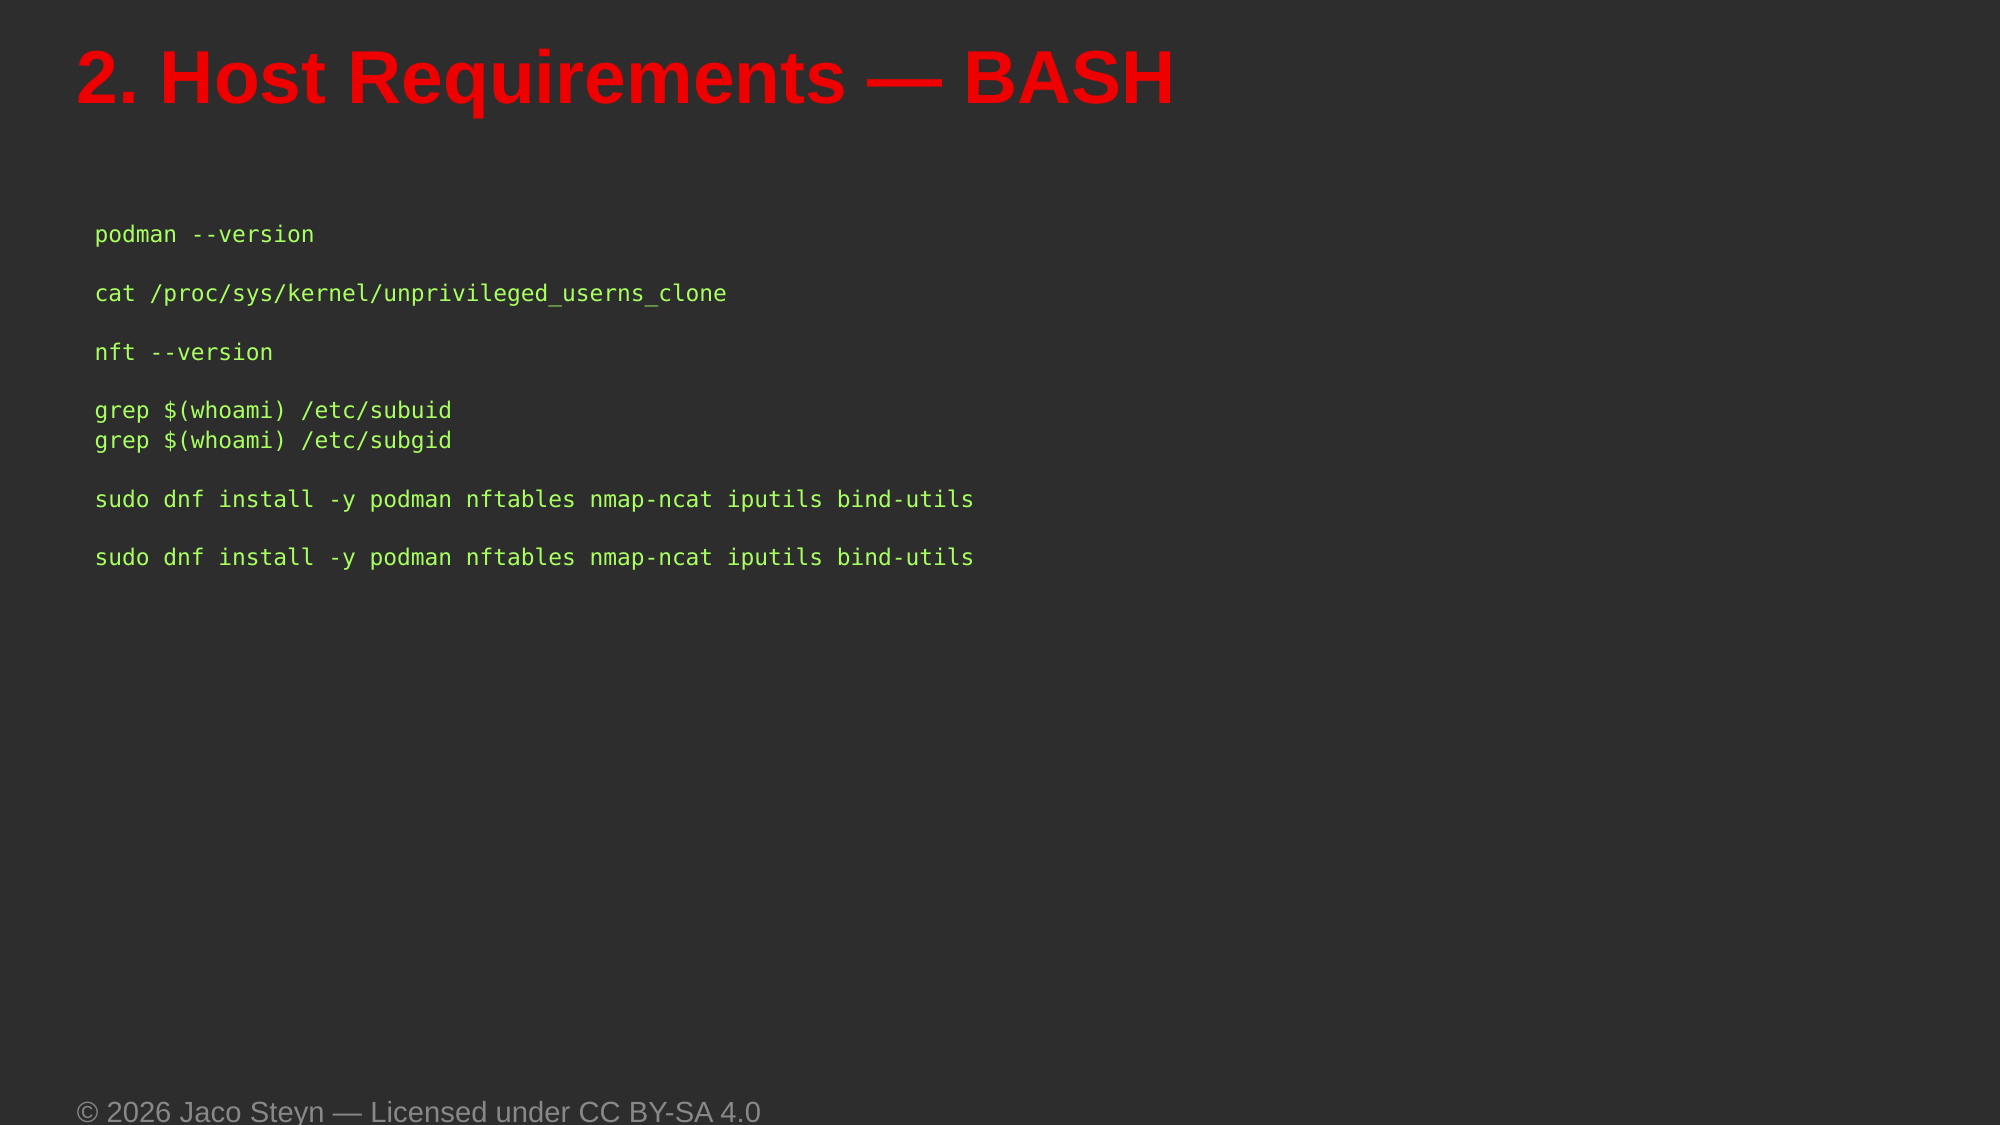

2. Host Requirements — BASH
podman --version
cat /proc/sys/kernel/unprivileged_userns_clone
nft --version
grep $(whoami) /etc/subuid
grep $(whoami) /etc/subgid
sudo dnf install -y podman nftables nmap-ncat iputils bind-utils
sudo dnf install -y podman nftables nmap-ncat iputils bind-utils
© 2026 Jaco Steyn — Licensed under CC BY-SA 4.0